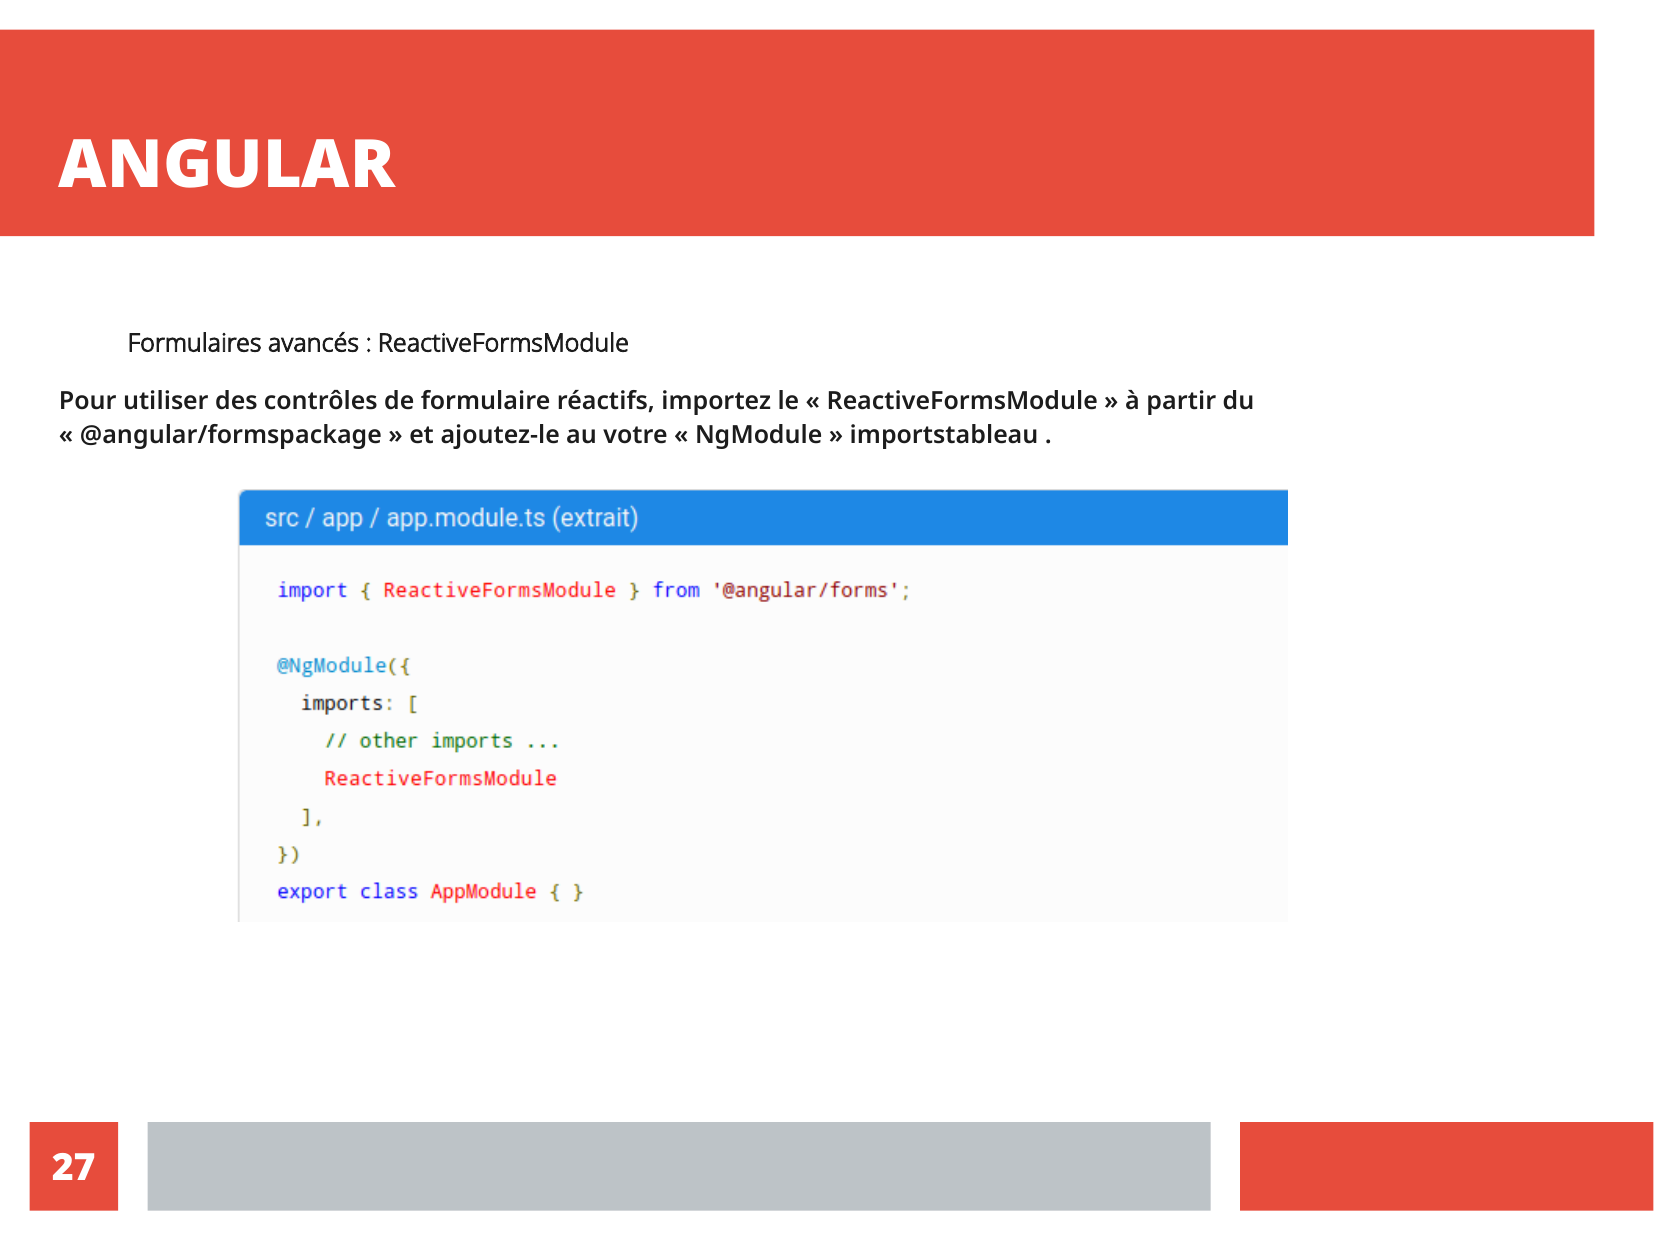

# ANGULAR
Formulaires avancés : ReactiveFormsModule
Pour utiliser des contrôles de formulaire réactifs, importez le « ReactiveFormsModule » à partir du « @angular/formspackage » et ajoutez-le au votre « NgModule » importstableau .
27